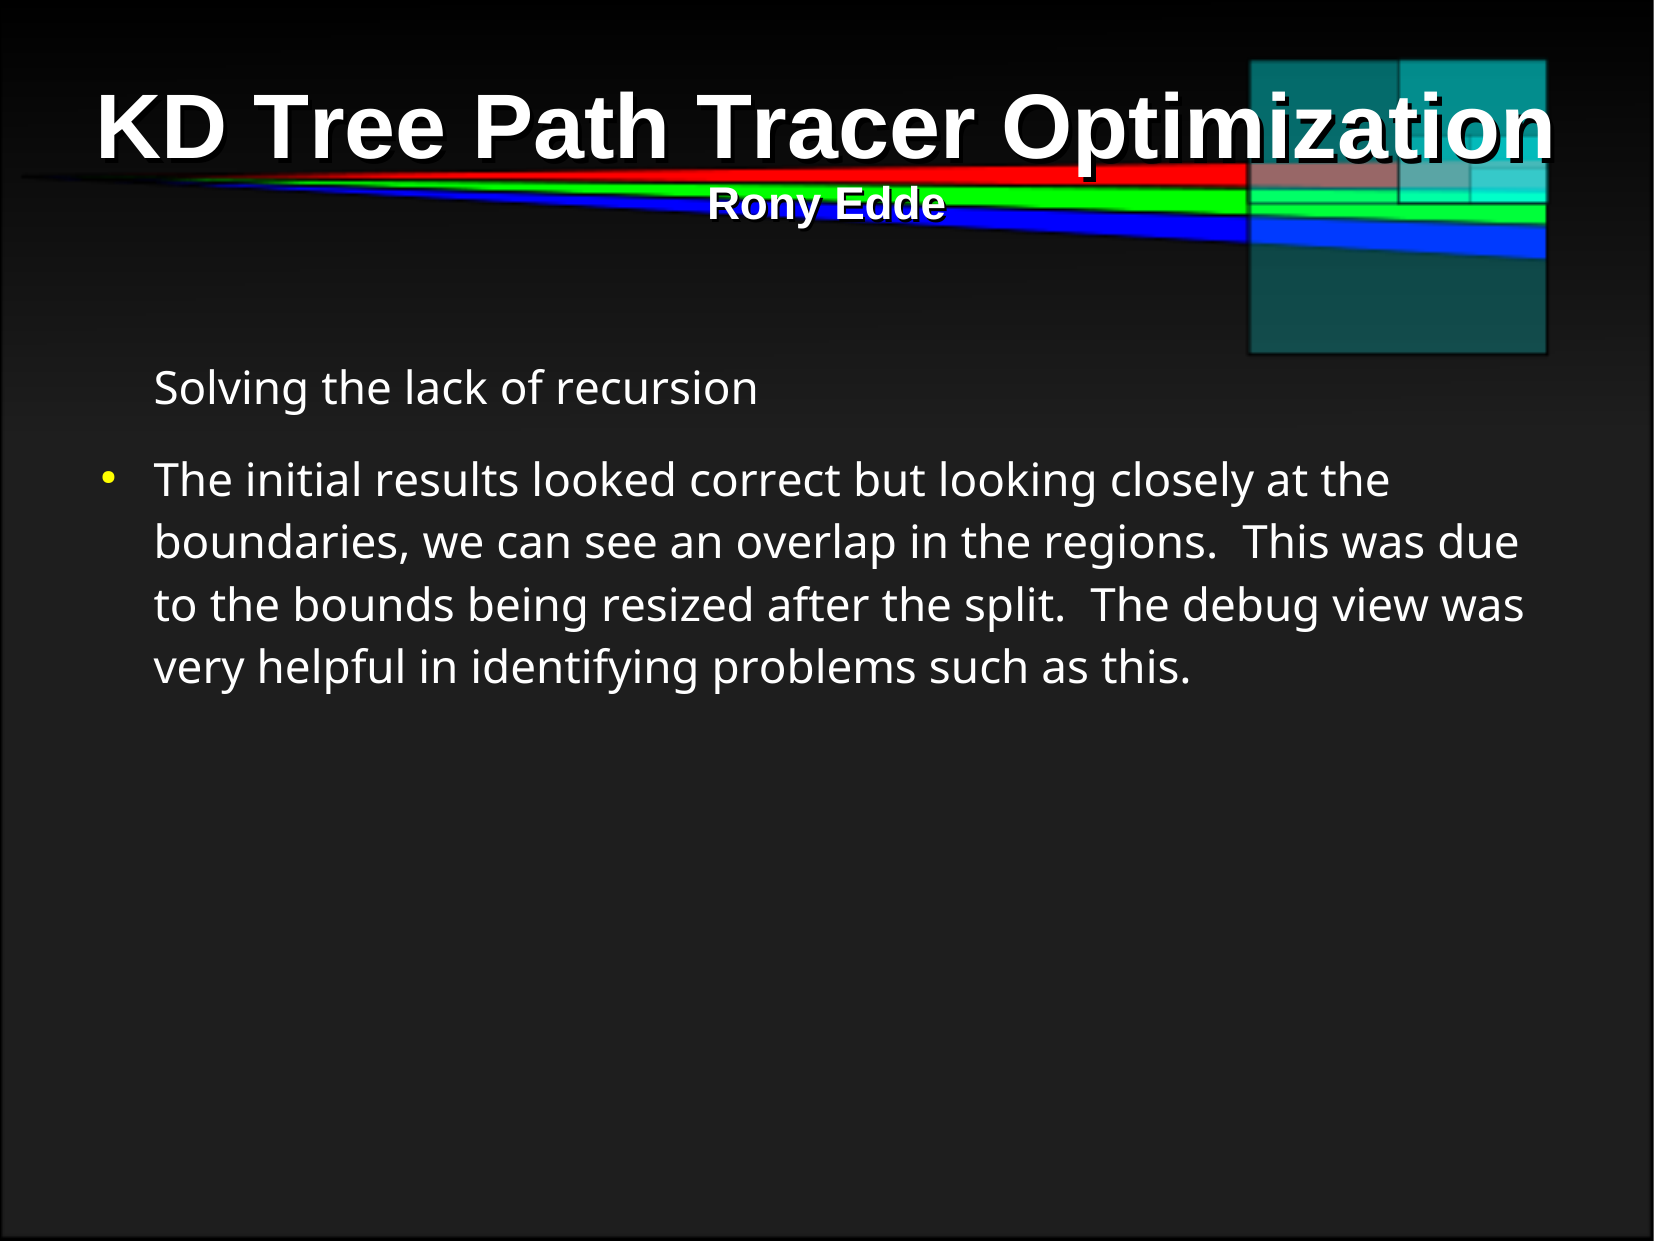

KD Tree Path Tracer Optimization
Rony Edde
# Solving the lack of recursion
The initial results looked correct but looking closely at the boundaries, we can see an overlap in the regions. This was due to the bounds being resized after the split. The debug view was very helpful in identifying problems such as this.